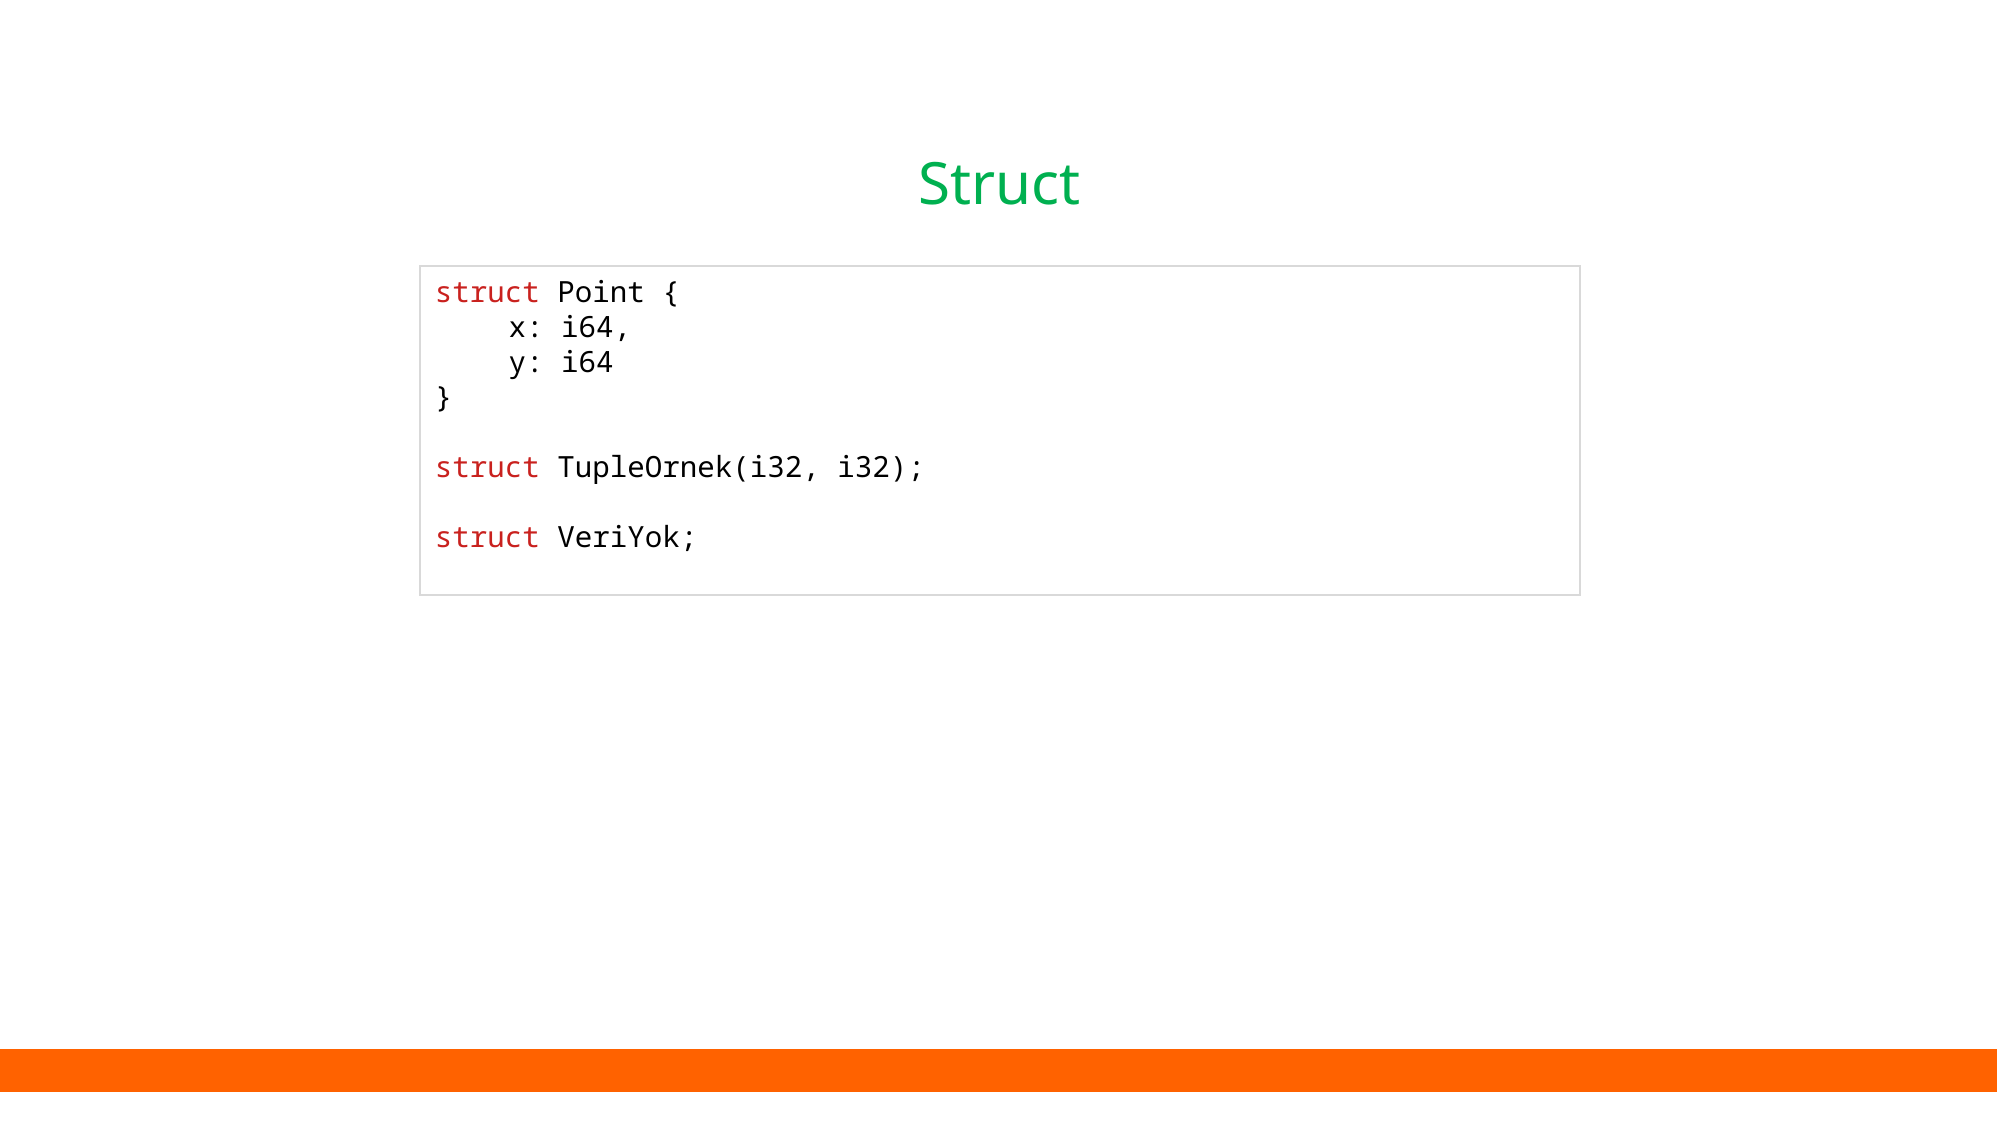

# Struct
struct Point {
	x: i64,
	y: i64
}
struct TupleOrnek(i32, i32);
struct VeriYok;